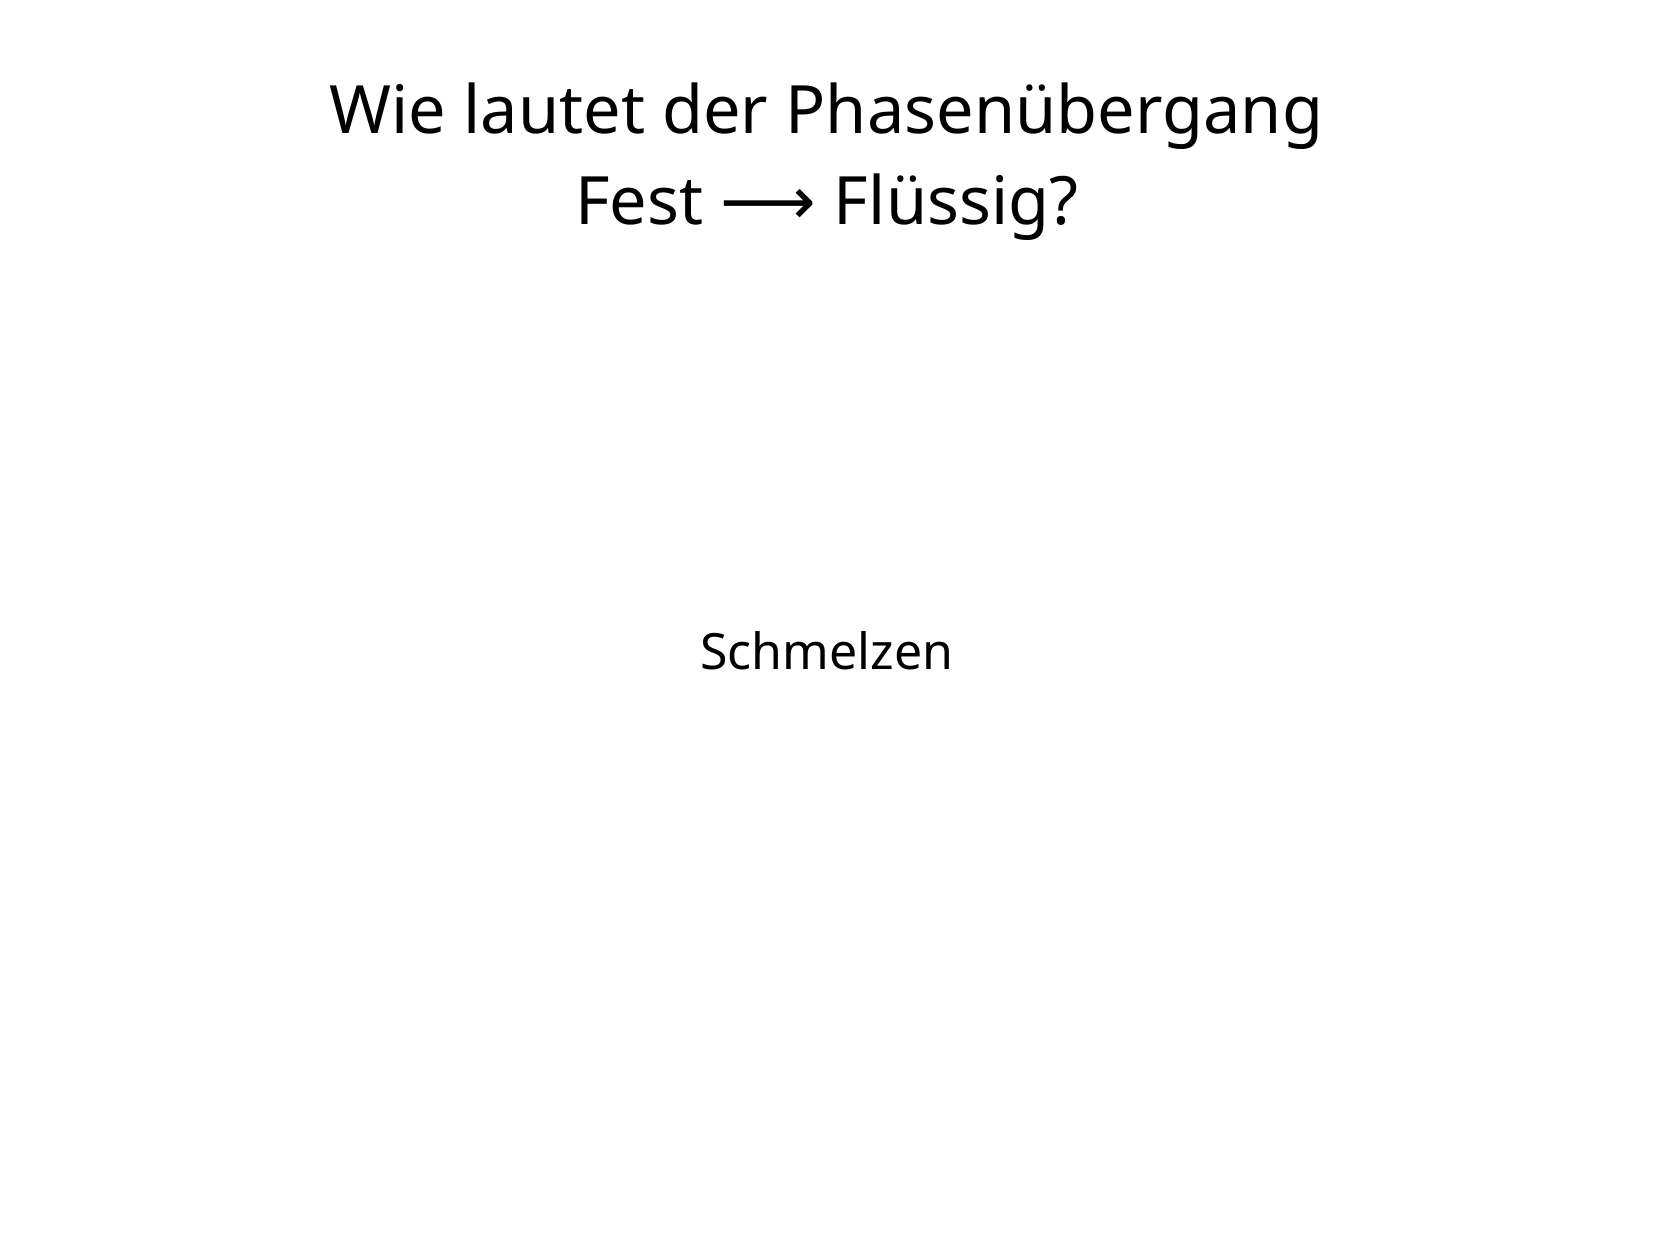

# Wie lautet der Phasenübergang Fest ⟶ Flüssig?
Schmelzen